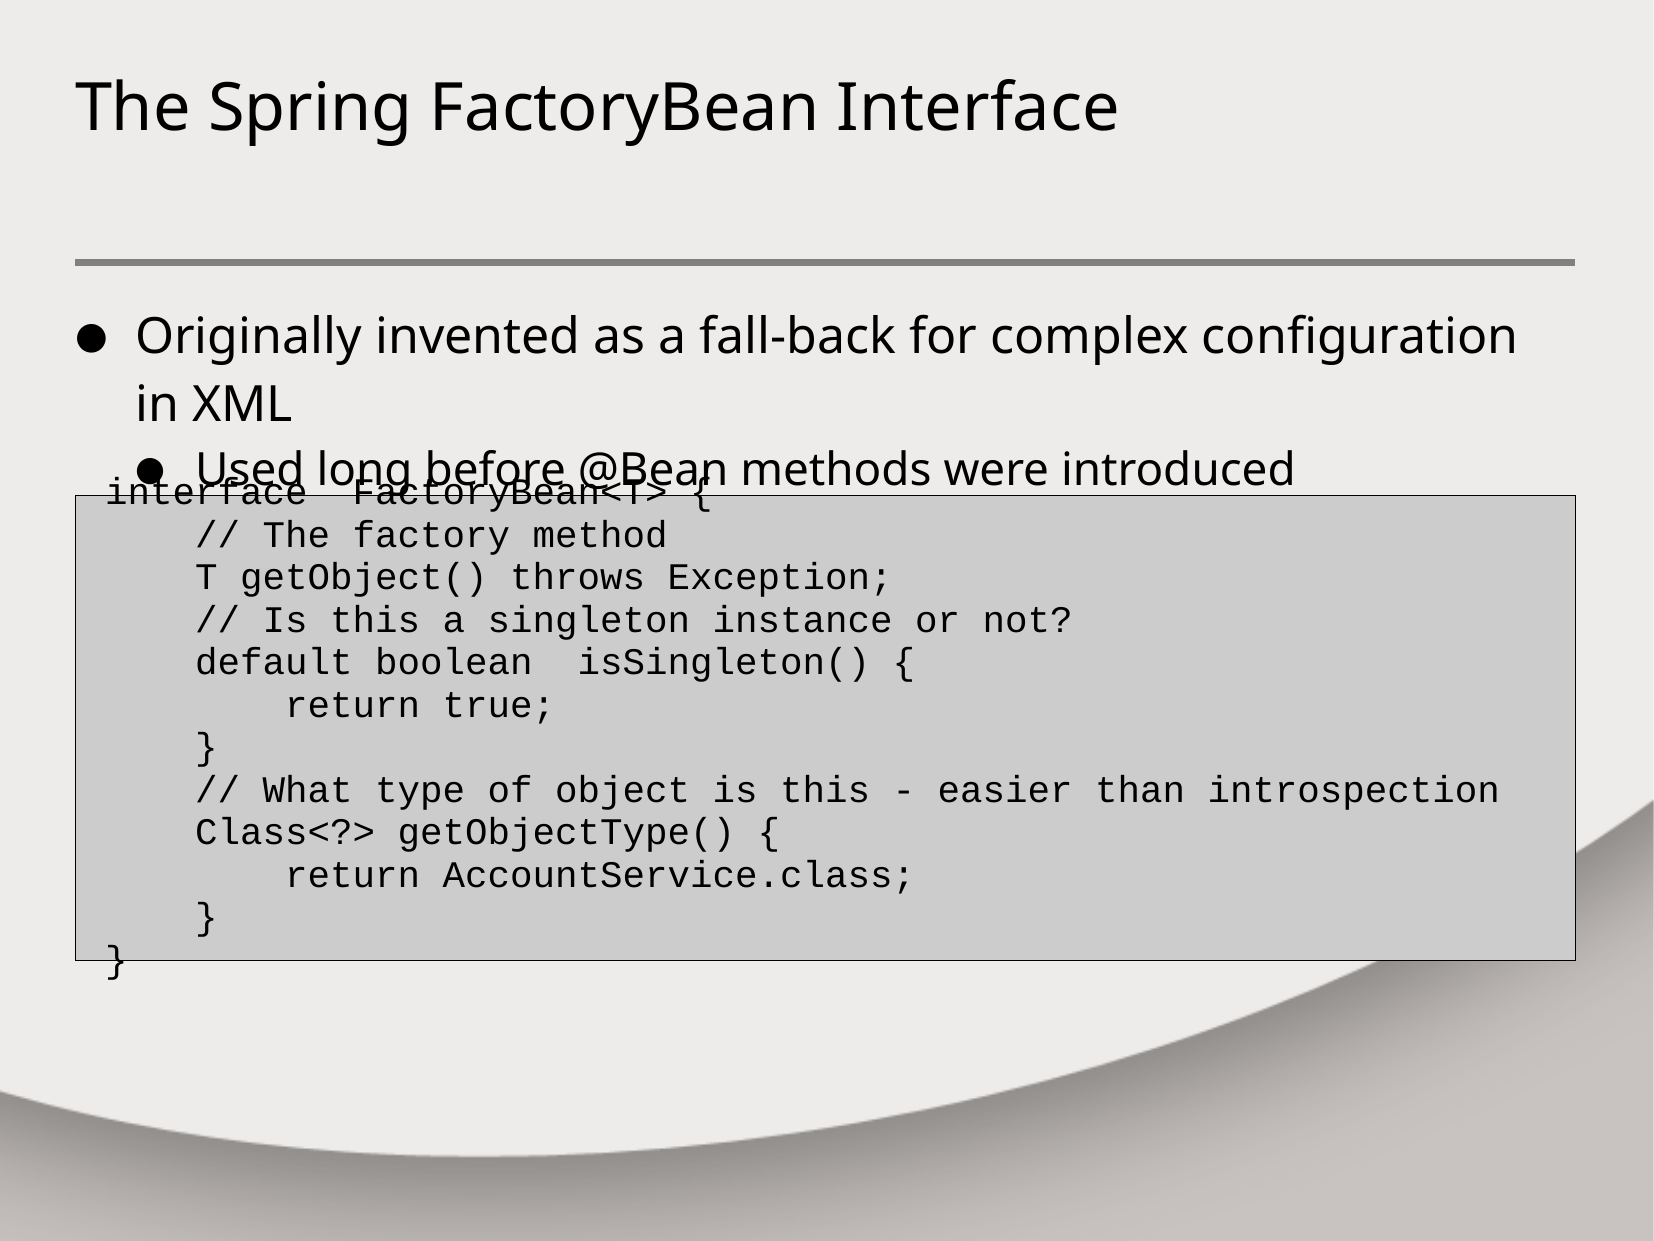

# The Spring FactoryBean Interface
Originally invented as a fall-back for complex configuration in XML
Used long before @Bean methods were introduced
interface FactoryBean<T> {
 // The factory method
 T getObject() throws Exception;
 // Is this a singleton instance or not?
 default boolean isSingleton() {
 return true;
 }
 // What type of object is this - easier than introspection
 Class<?> getObjectType() {
 return AccountService.class;
 }
}